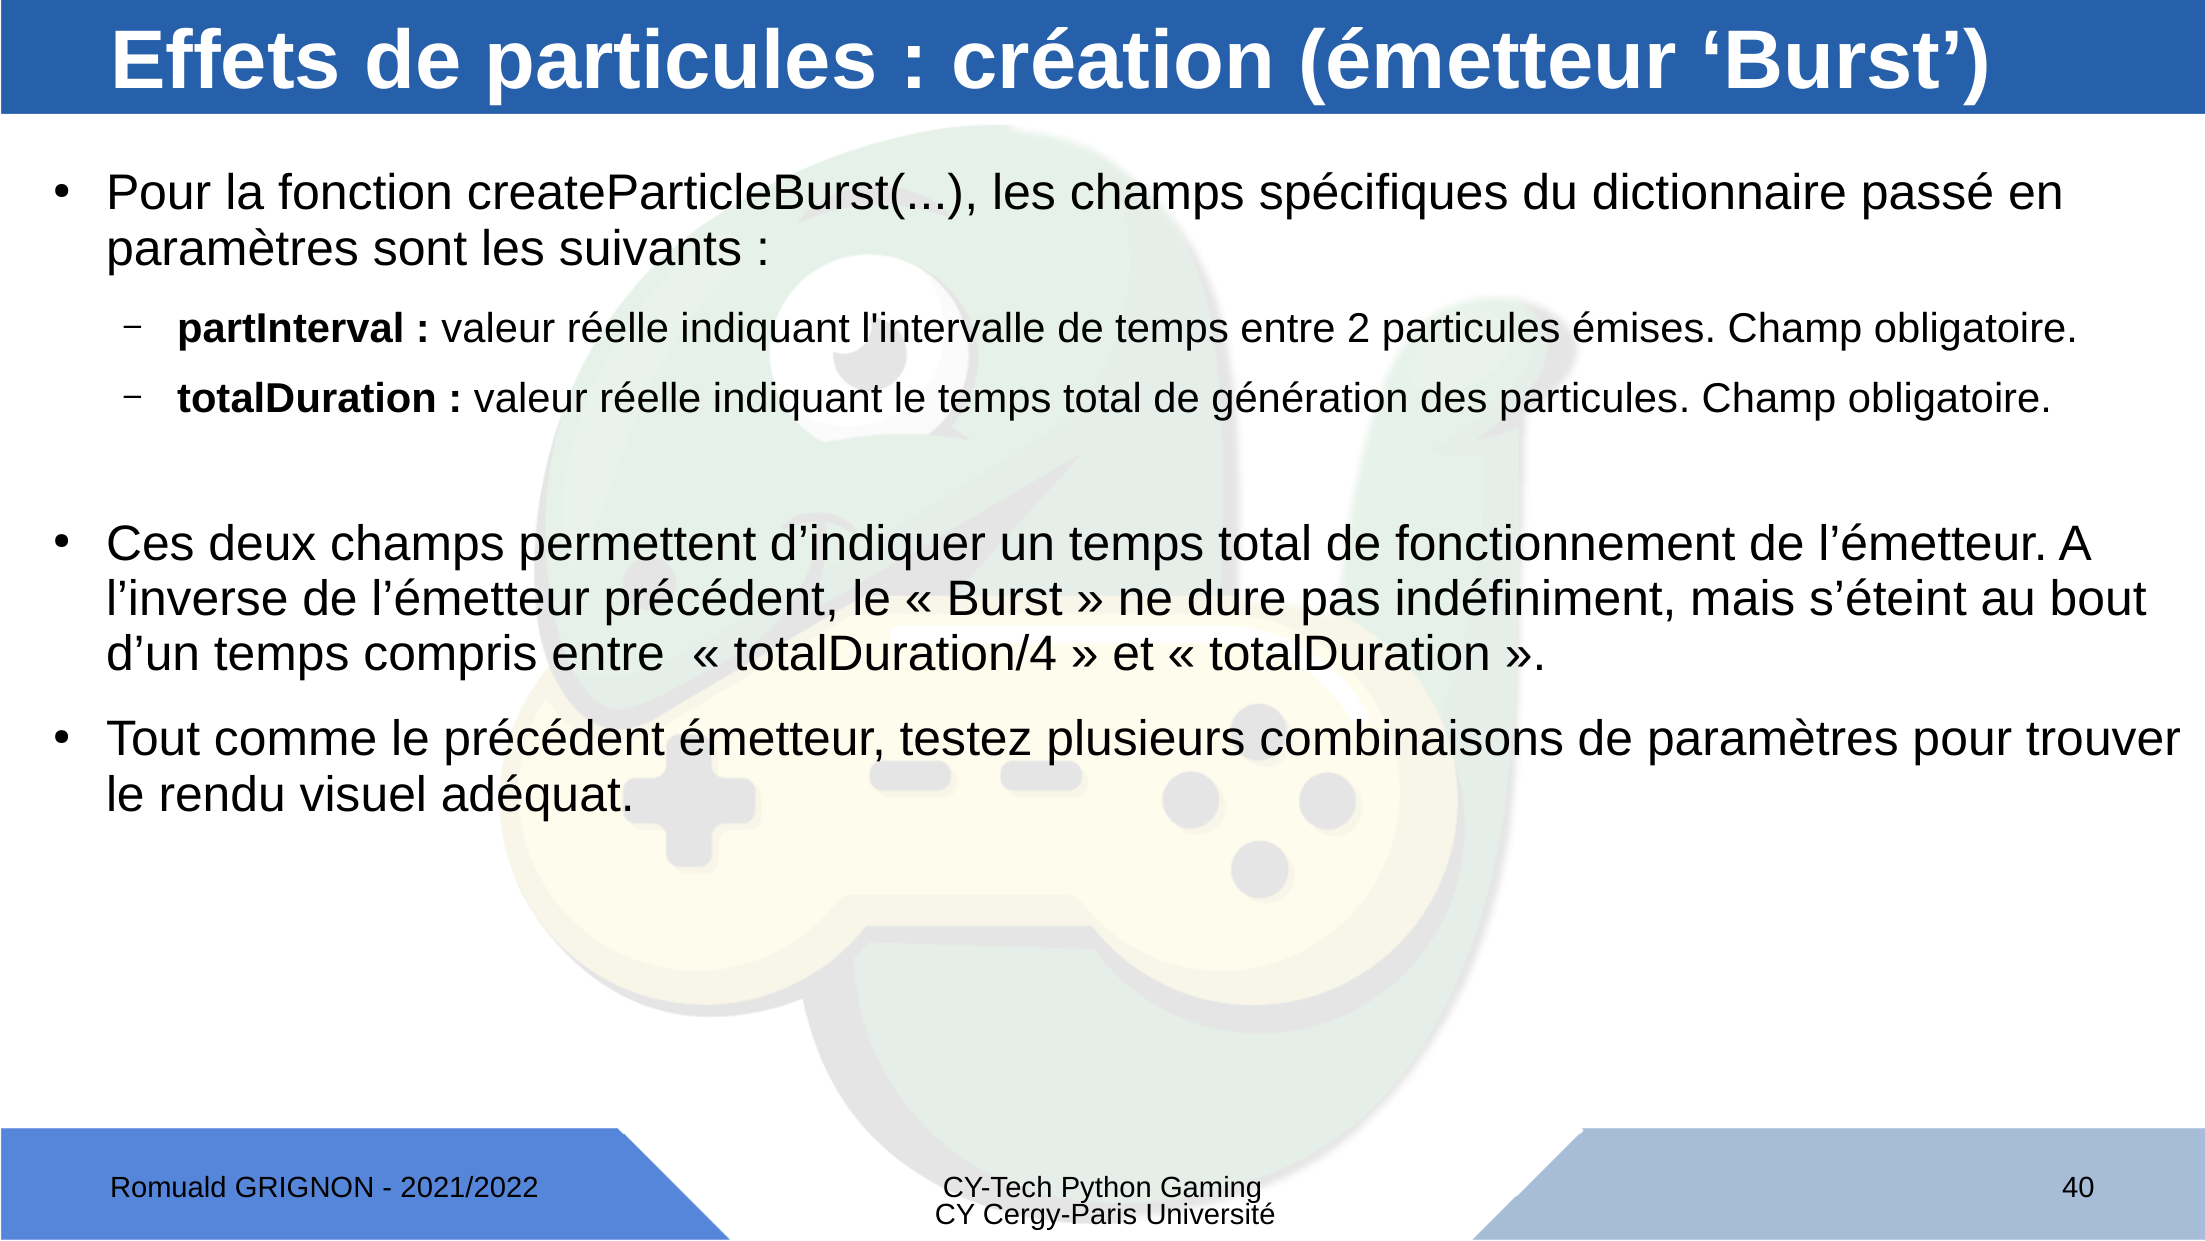

# Effets de particules : création (émetteur ‘Burst’)
Pour la fonction createParticleBurst(...), les champs spécifiques du dictionnaire passé en paramètres sont les suivants :
partInterval : valeur réelle indiquant l'intervalle de temps entre 2 particules émises. Champ obligatoire.
totalDuration : valeur réelle indiquant le temps total de génération des particules. Champ obligatoire.
Ces deux champs permettent d’indiquer un temps total de fonctionnement de l’émetteur. A l’inverse de l’émetteur précédent, le « Burst » ne dure pas indéfiniment, mais s’éteint au bout d’un temps compris entre « totalDuration/4 » et « totalDuration ».
Tout comme le précédent émetteur, testez plusieurs combinaisons de paramètres pour trouver le rendu visuel adéquat.
Romuald GRIGNON - 2021/2022
 CY-Tech Python Gaming CY Cergy-Paris Université
40